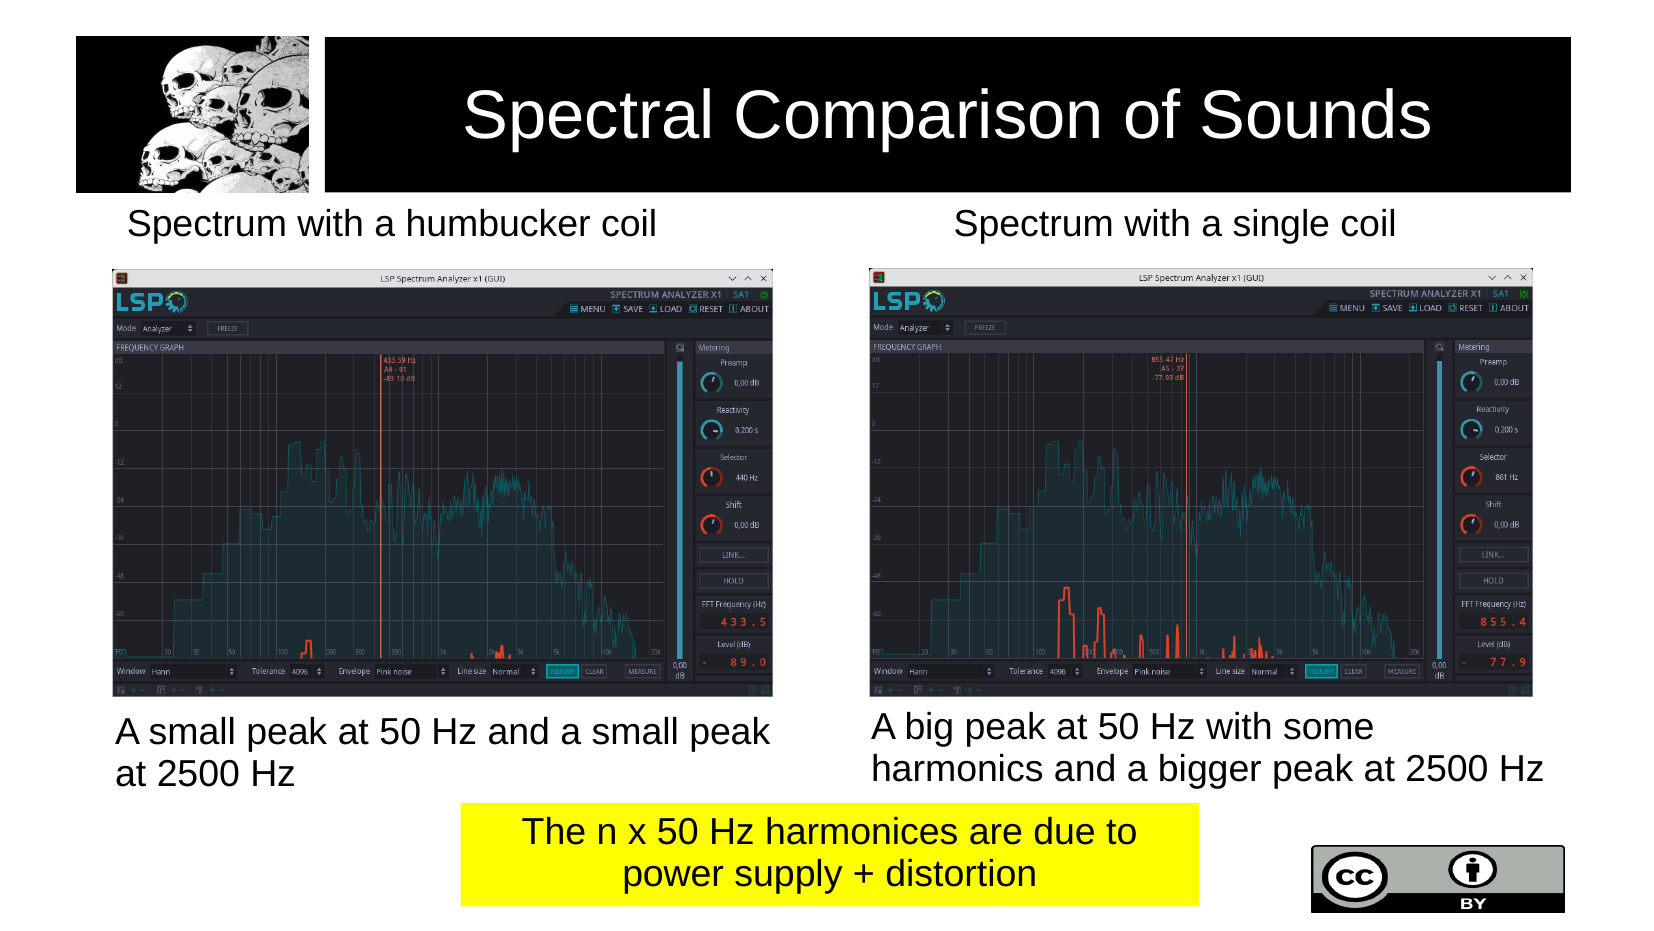

# Spectral Comparison of Sounds
Spectrum with a humbucker coil
Spectrum with a single coil
A big peak at 50 Hz with some harmonics and a bigger peak at 2500 Hz
A small peak at 50 Hz and a small peak at 2500 Hz
The n x 50 Hz harmonices are due to power supply + distortion